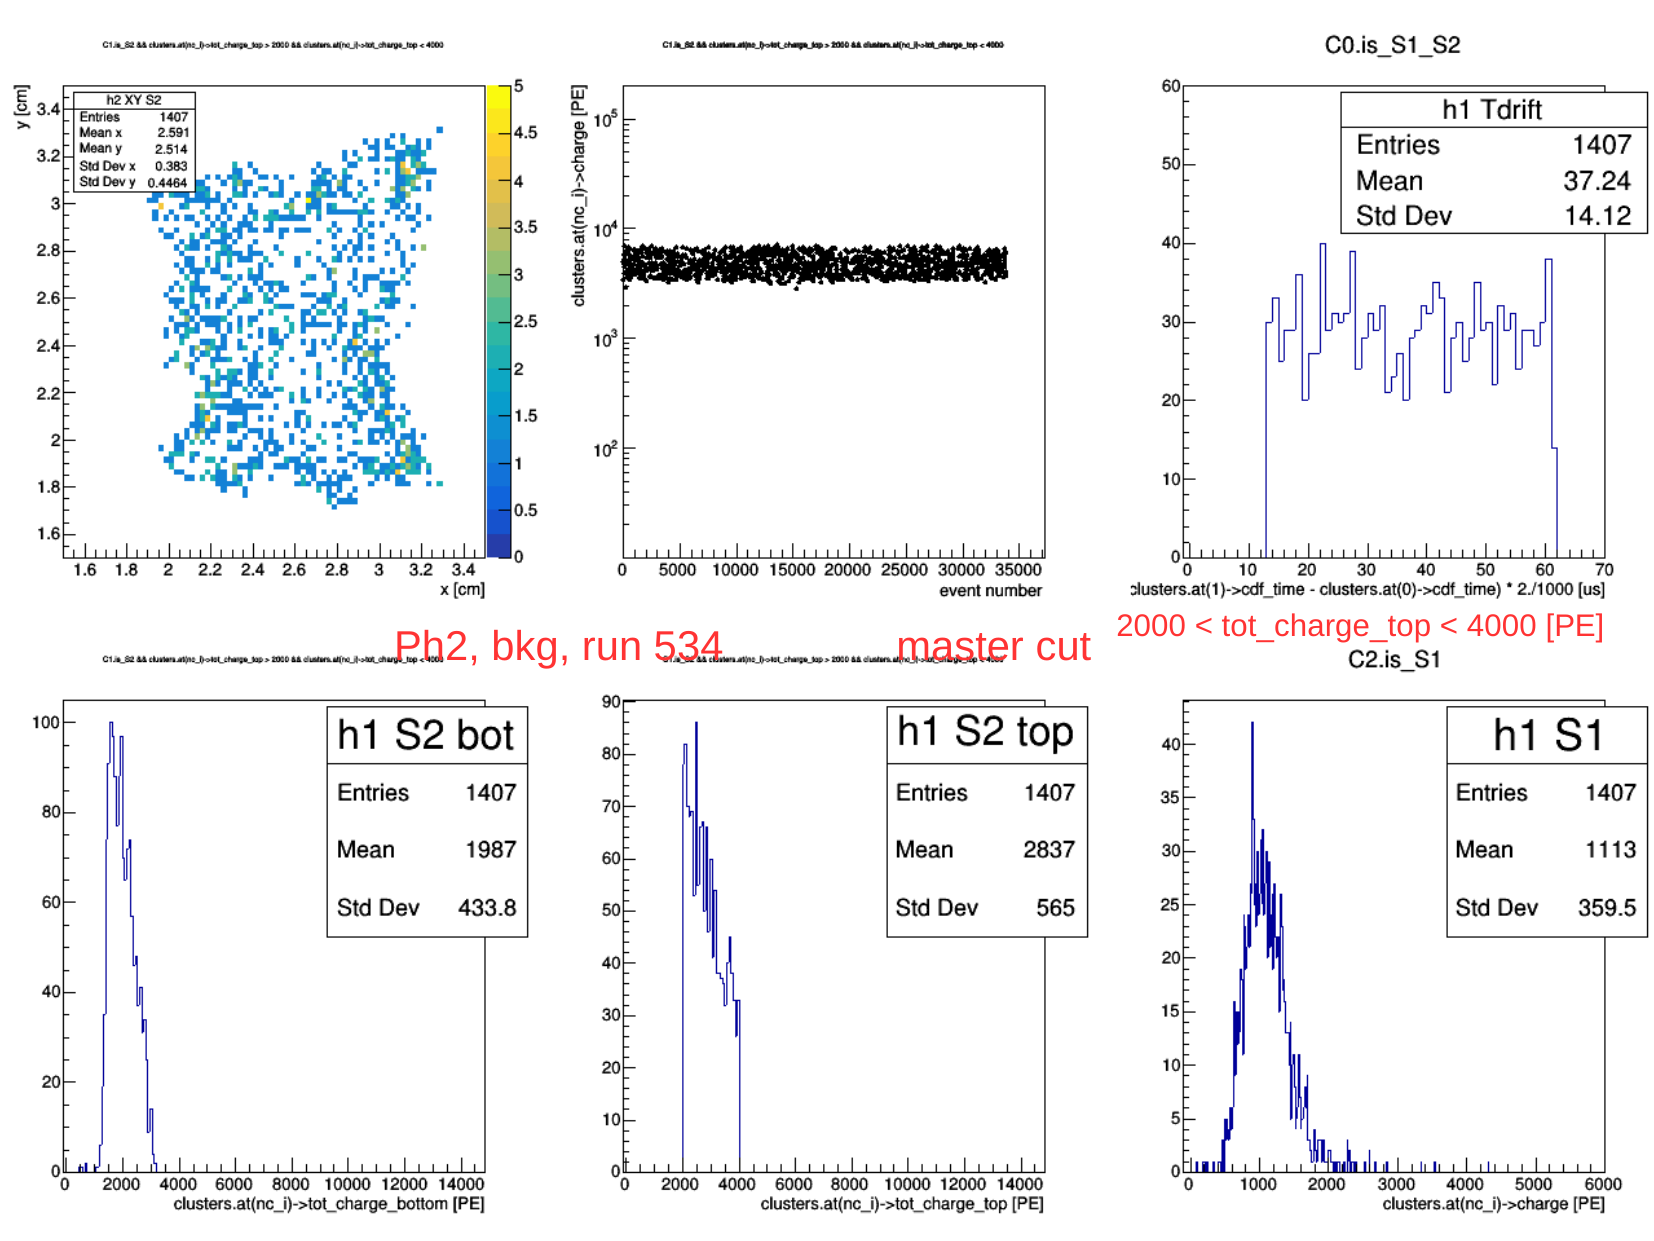

2000 < tot_charge_top < 4000 [PE]
Ph2, bkg, run 534
master cut